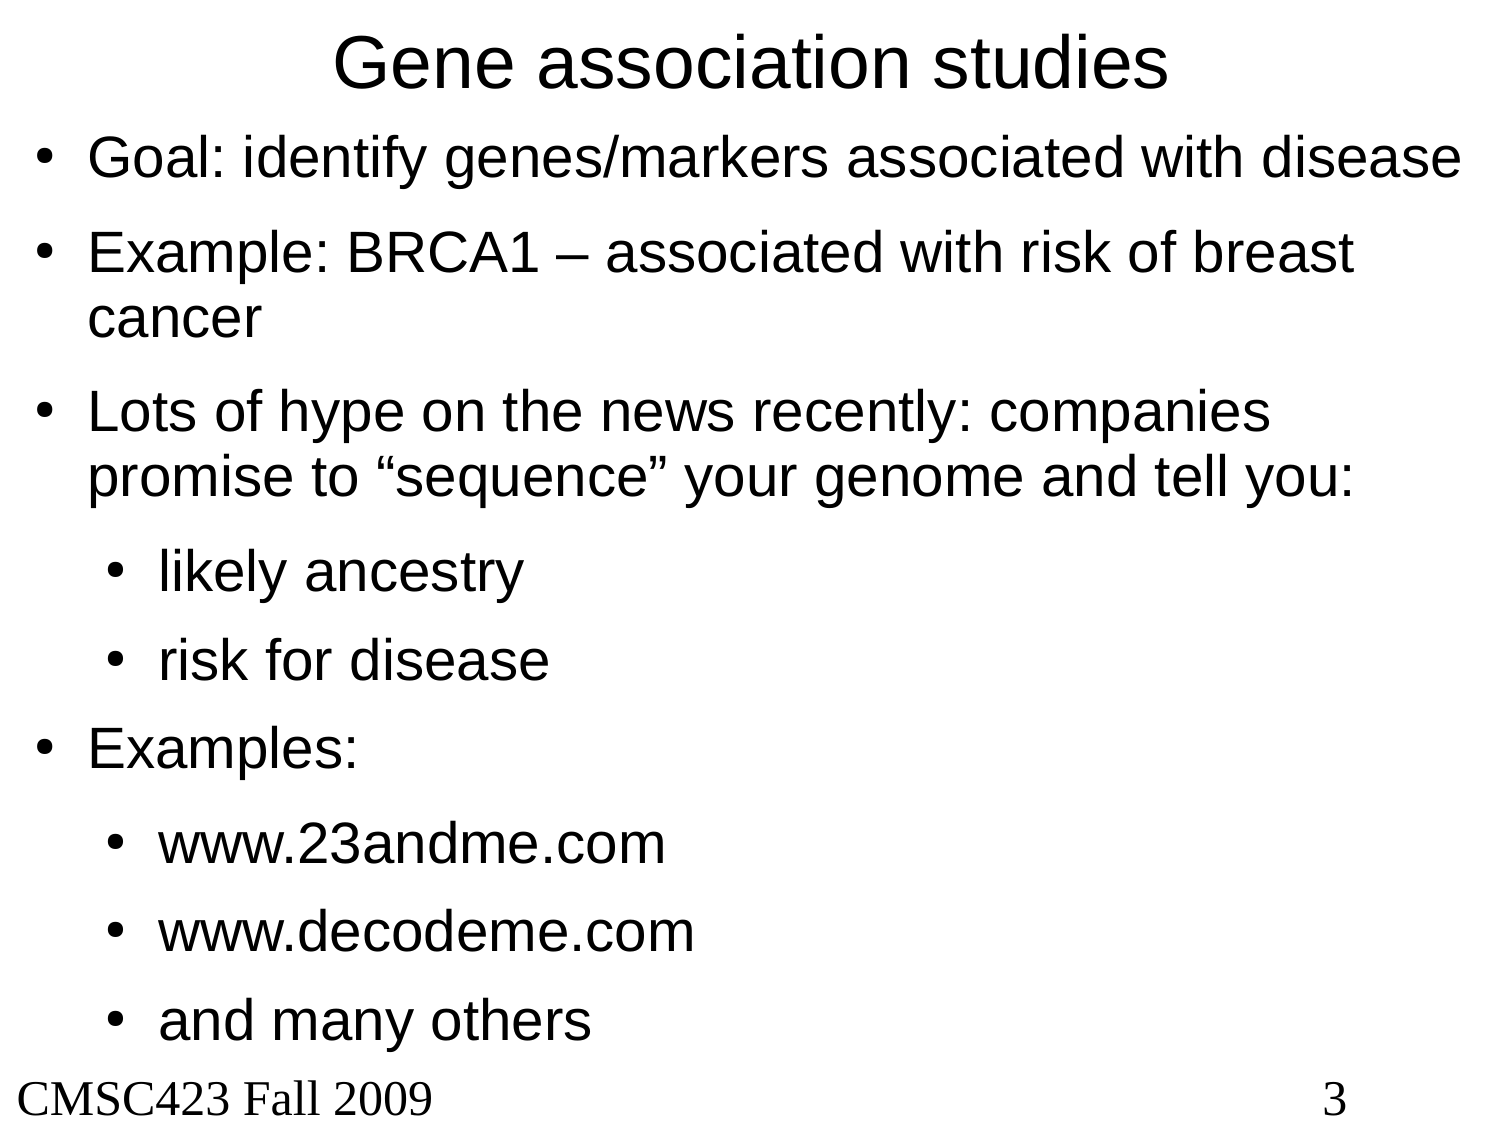

# Gene association studies
Goal: identify genes/markers associated with disease
Example: BRCA1 – associated with risk of breast cancer
Lots of hype on the news recently: companies promise to “sequence” your genome and tell you:
likely ancestry
risk for disease
Examples:
www.23andme.com
www.decodeme.com
and many others
CMSC423 Fall 2009
3